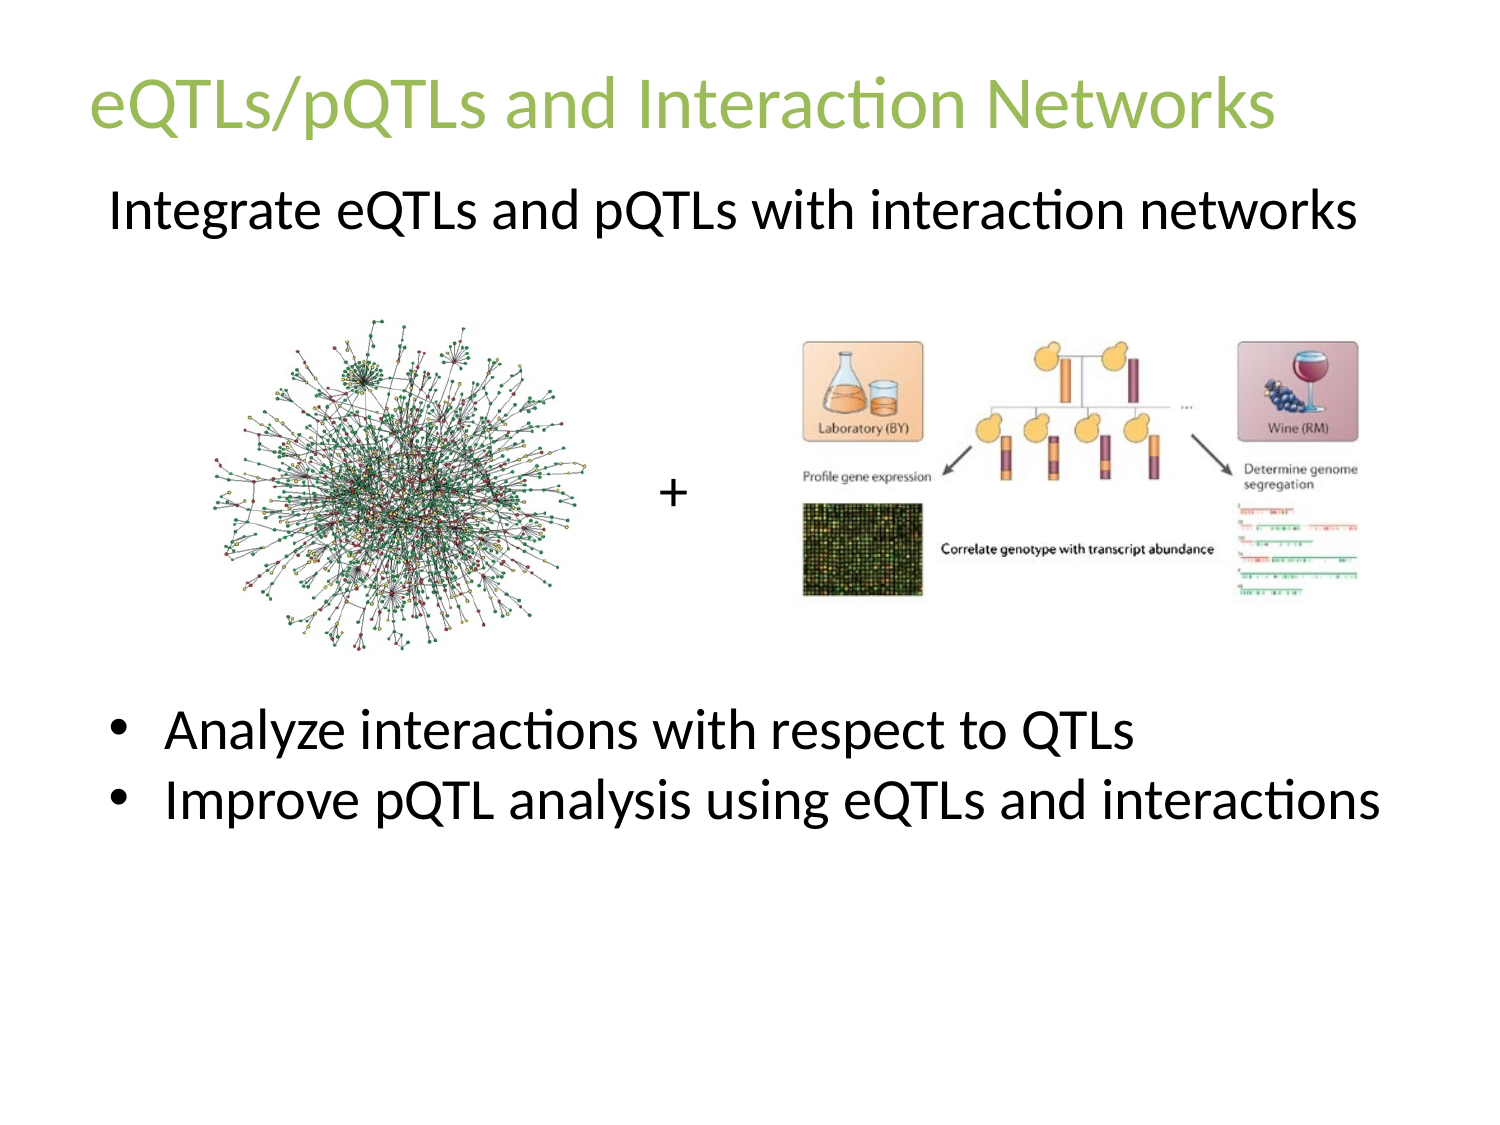

eQTLs/pQTLs and Interaction Networks
Integrate eQTLs and pQTLs with interaction networks
Analyze interactions with respect to QTLs
Improve pQTL analysis using eQTLs and interactions
+